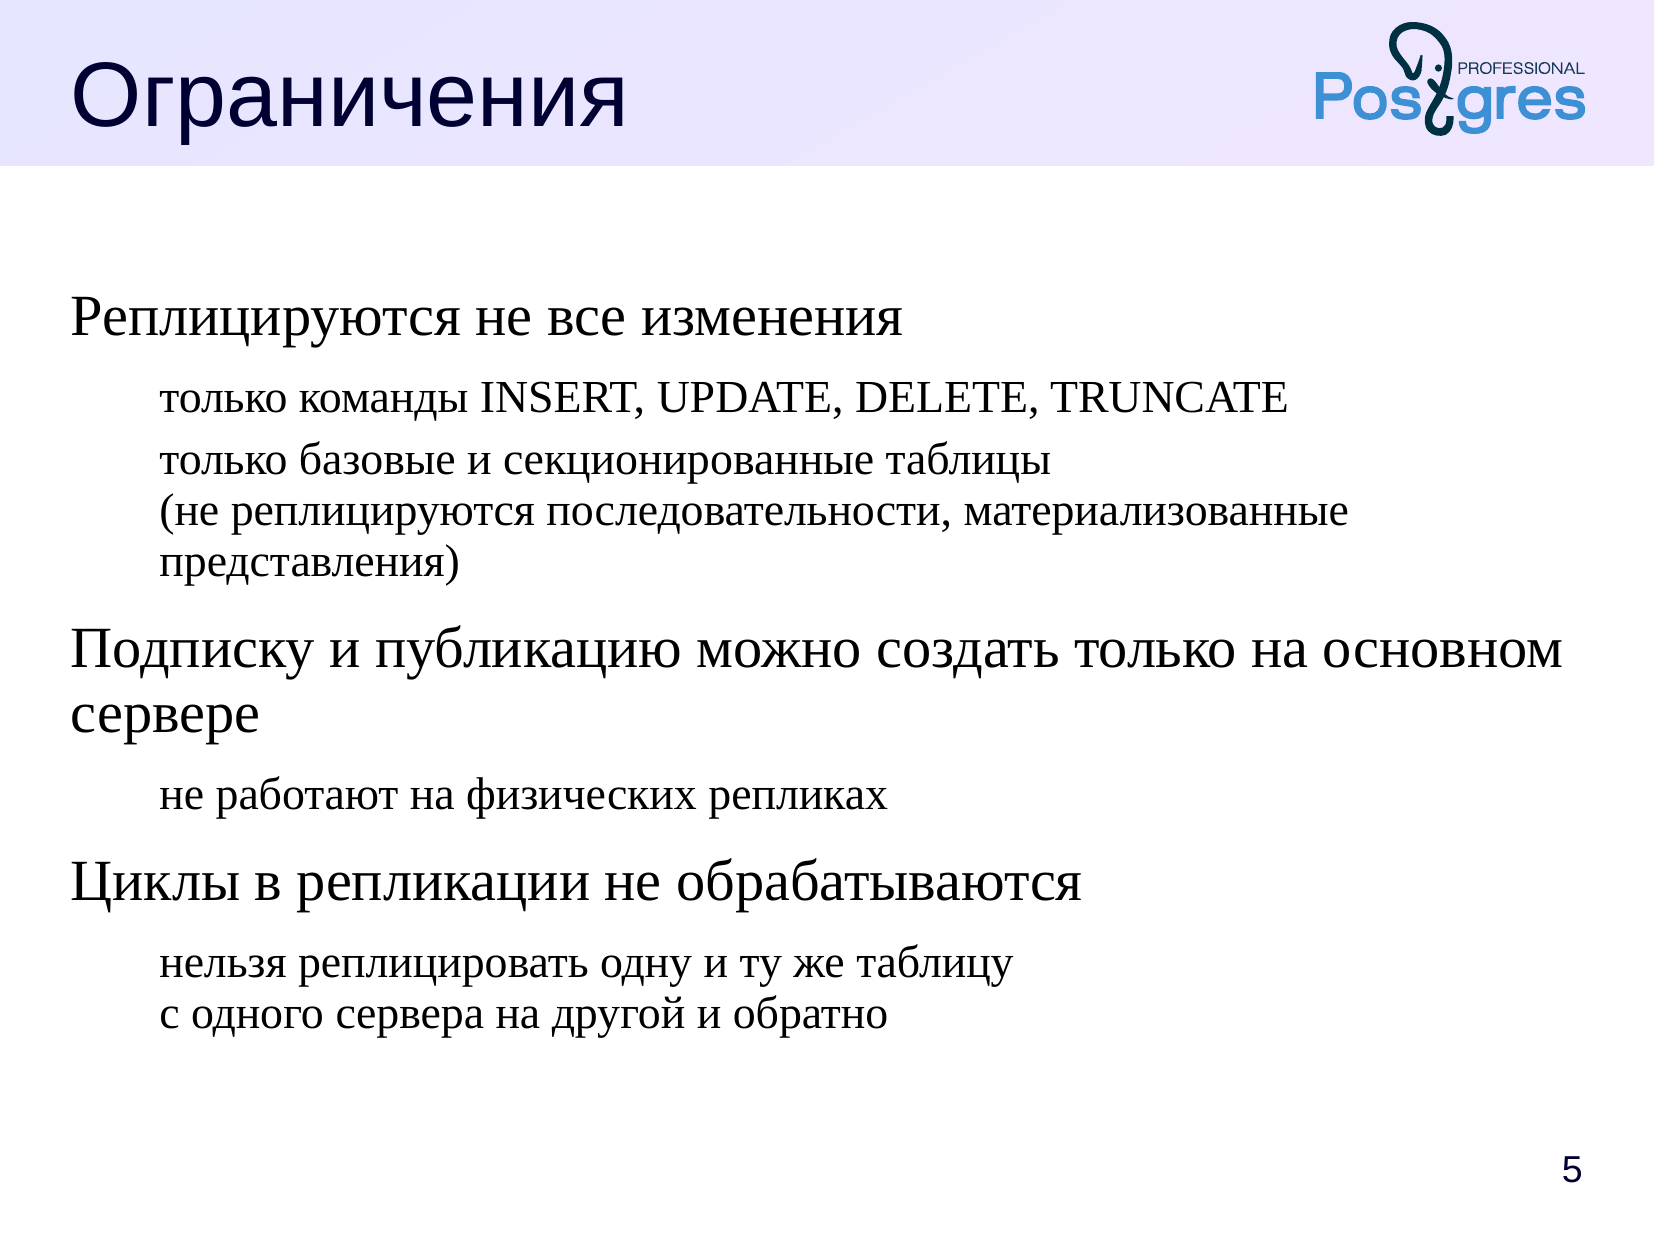

# Ограничения
Реплицируются не все изменения
только команды INSERT, UPDATE, DELETE, TRUNCATE
только базовые и секционированные таблицы
(не реплицируются последовательности, материализованные
представления)
Подписку и публикацию можно создать только на основном сервере
не работают на физических репликах
Циклы в репликации не обрабатываются
нельзя реплицировать одну и ту же таблицу
с одного сервера на другой и обратно